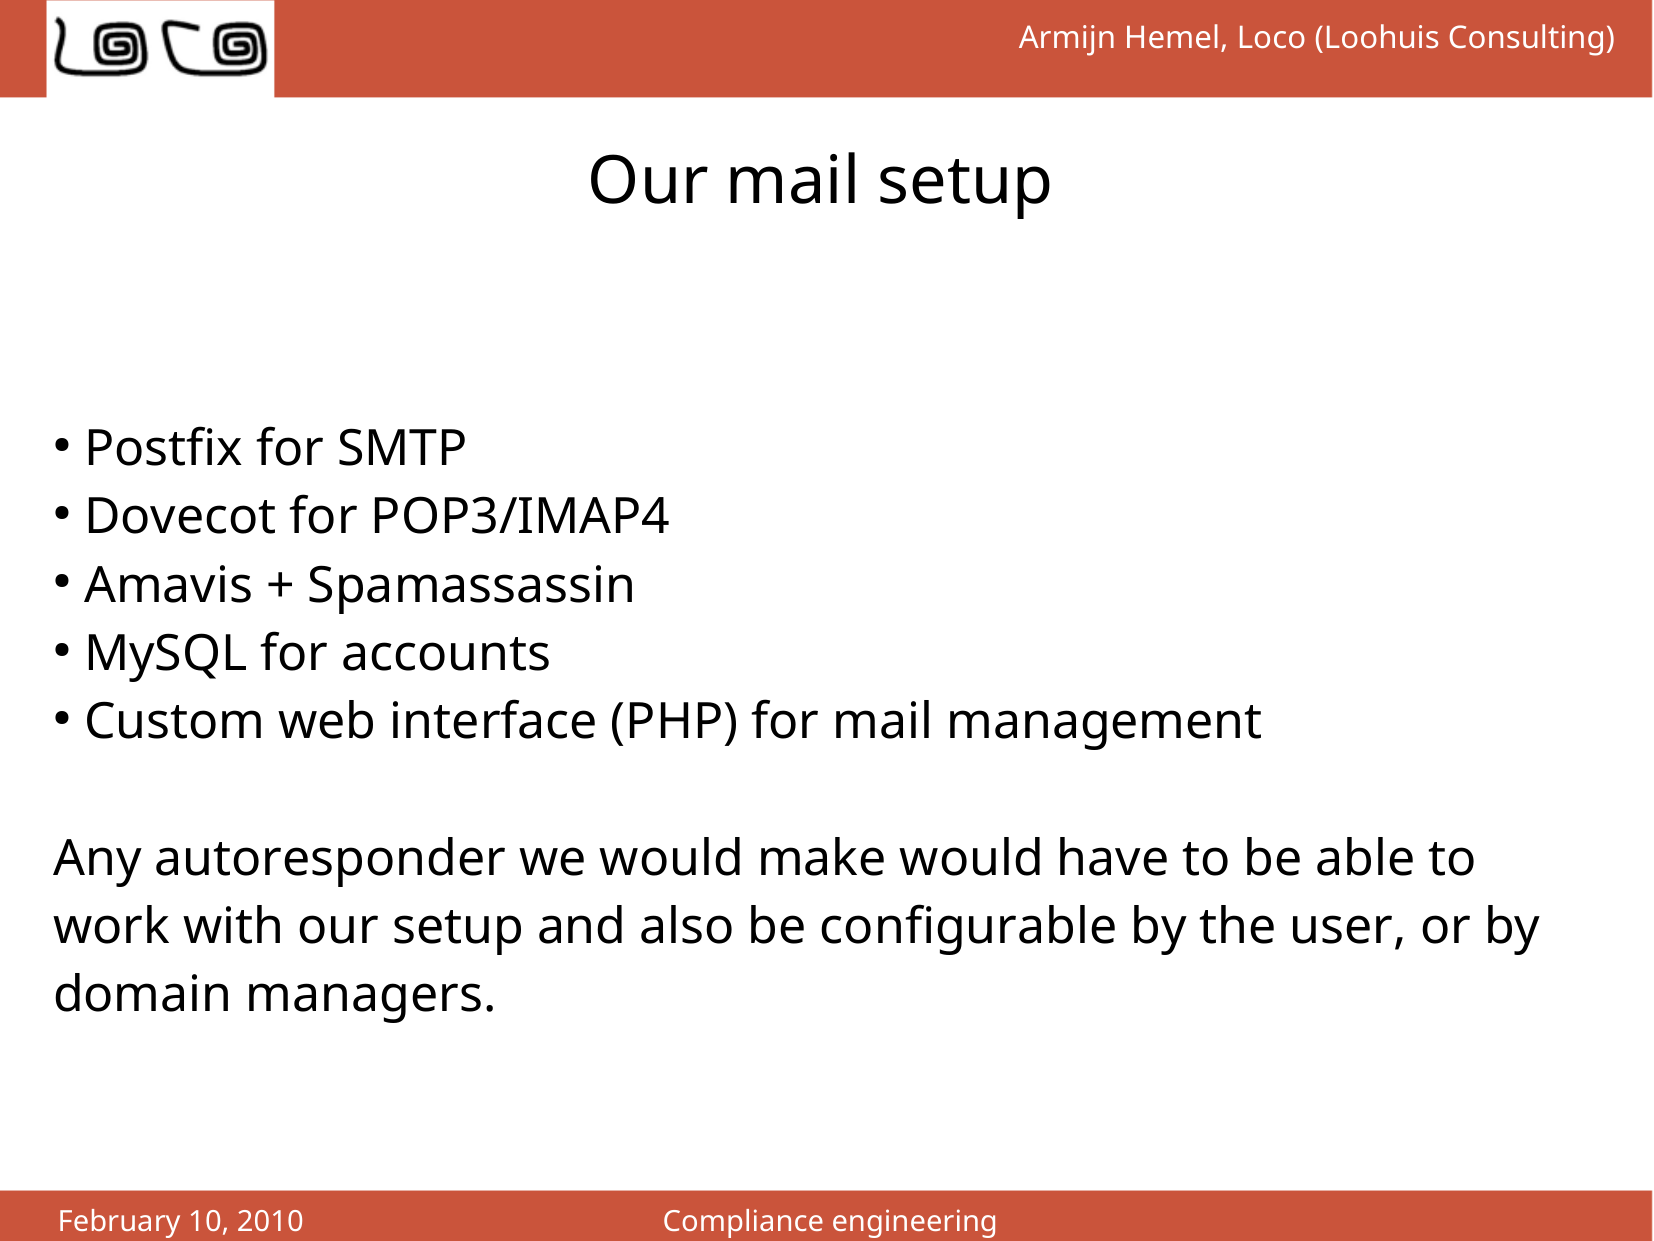

# Our mail setup
 Postfix for SMTP
 Dovecot for POP3/IMAP4
 Amavis + Spamassassin
 MySQL for accounts
 Custom web interface (PHP) for mail management
Any autoresponder we would make would have to be able to work with our setup and also be configurable by the user, or by domain managers.
Comet: practical solution or crutch?